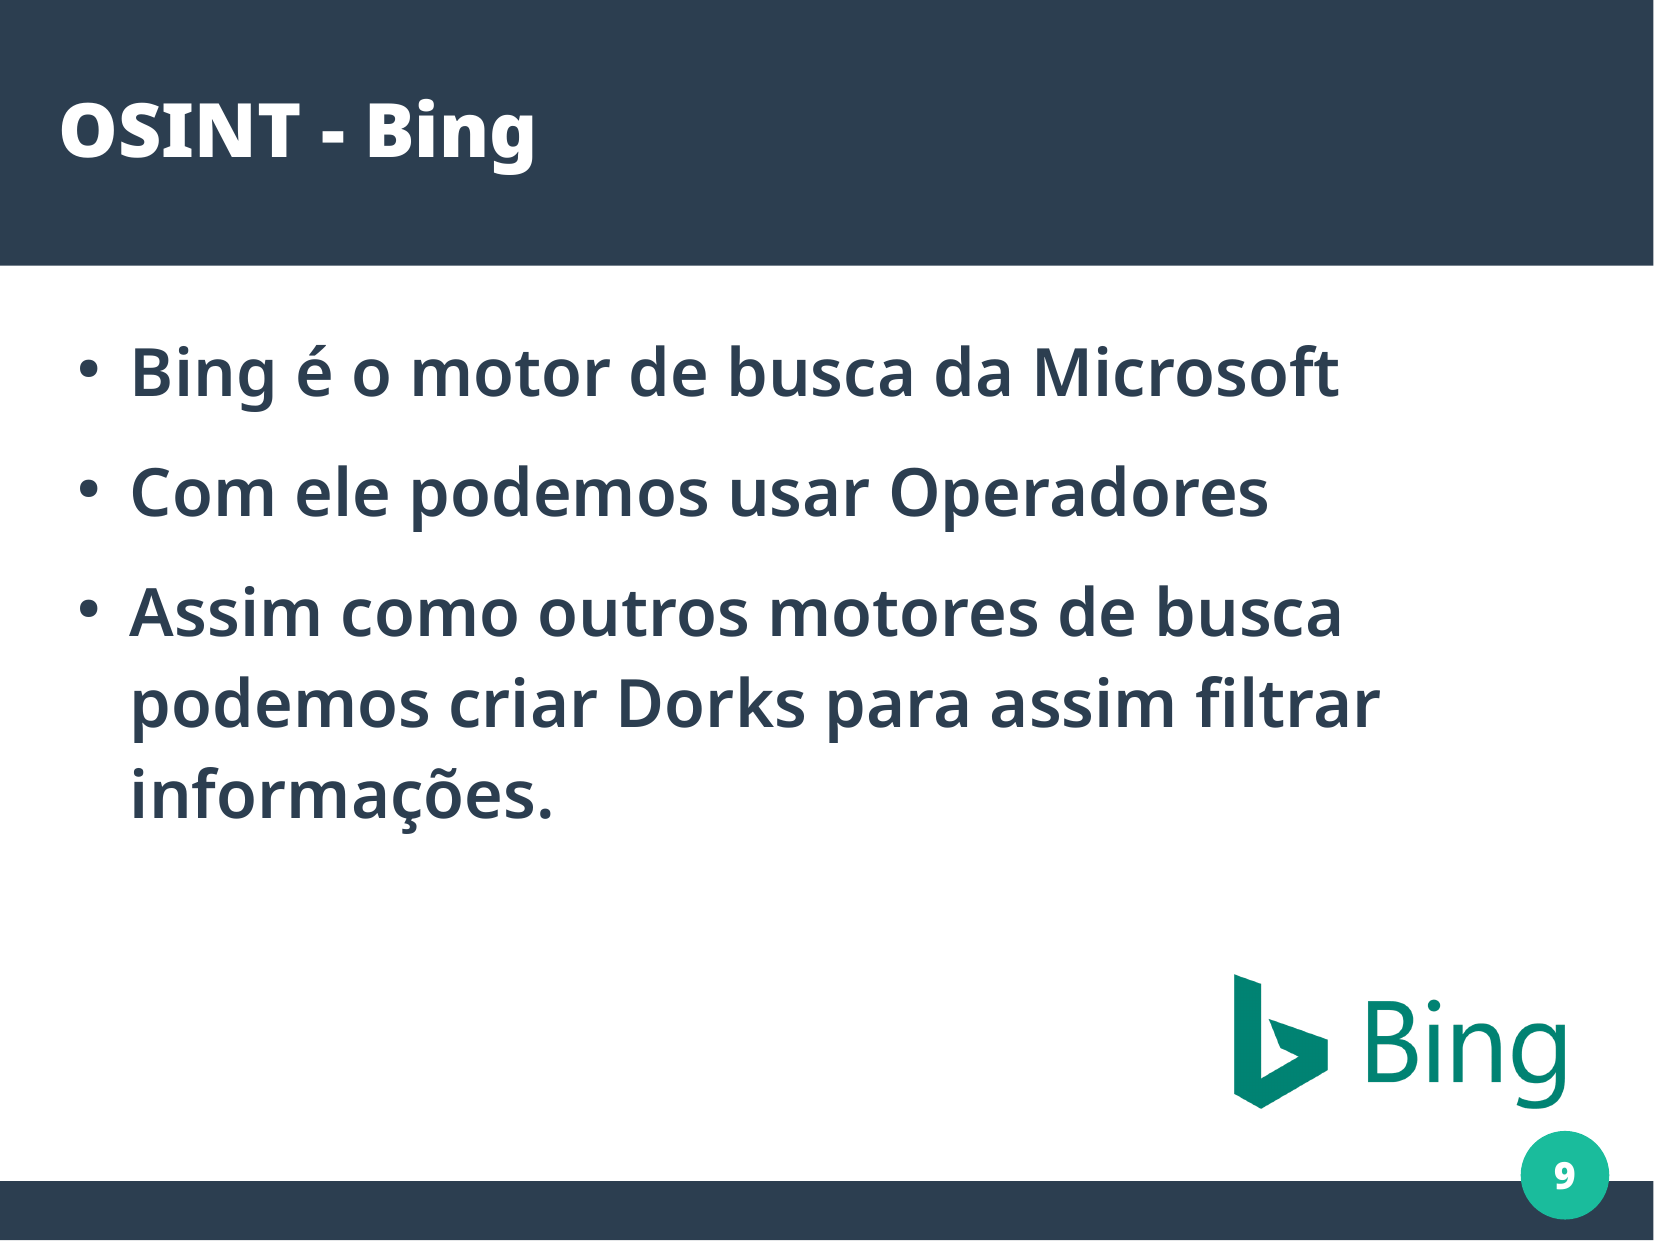

# OSINT - Bing
Bing é o motor de busca da Microsoft
Com ele podemos usar Operadores
Assim como outros motores de busca podemos criar Dorks para assim filtrar informações.
9